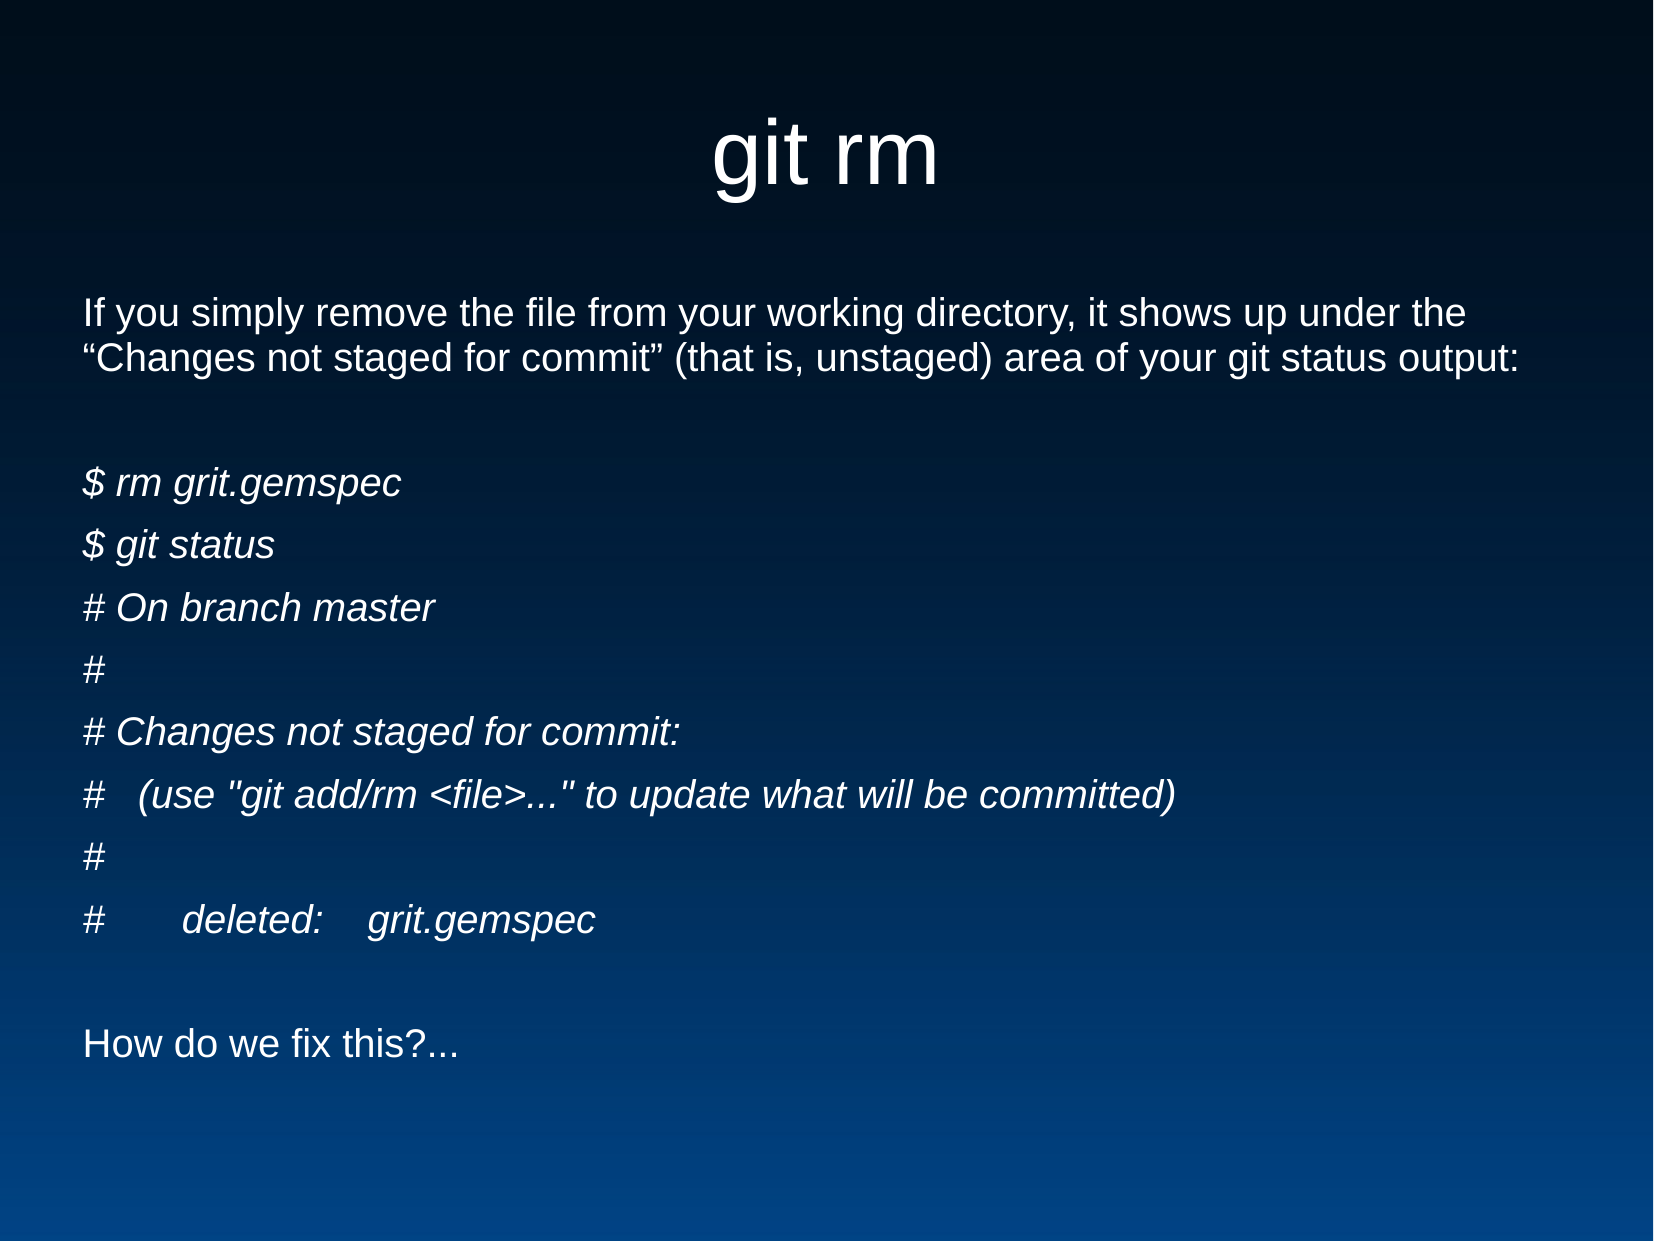

# git rm
If you simply remove the file from your working directory, it shows up under the “Changes not staged for commit” (that is, unstaged) area of your git status output:
$ rm grit.gemspec
$ git status
# On branch master
#
# Changes not staged for commit:
# (use "git add/rm <file>..." to update what will be committed)
#
# deleted: grit.gemspec
How do we fix this?...